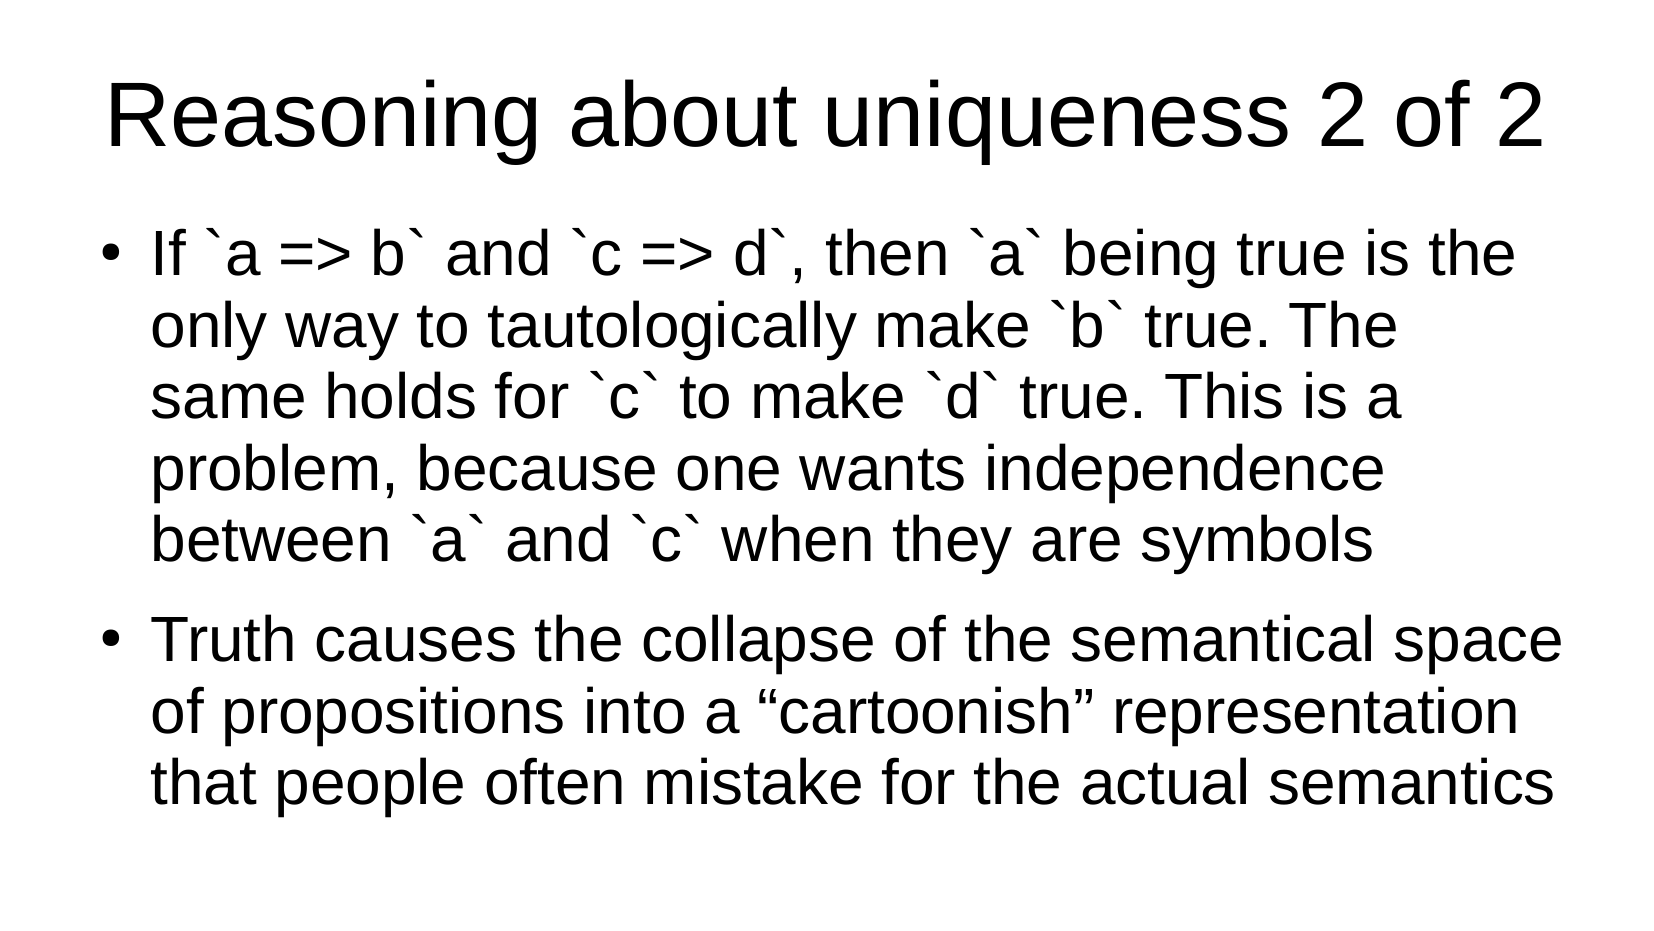

# Reasoning about uniqueness 2 of 2
If `a => b` and `c => d`, then `a` being true is the only way to tautologically make `b` true. The same holds for `c` to make `d` true. This is a problem, because one wants independence between `a` and `c` when they are symbols
Truth causes the collapse of the semantical space of propositions into a “cartoonish” representation that people often mistake for the actual semantics